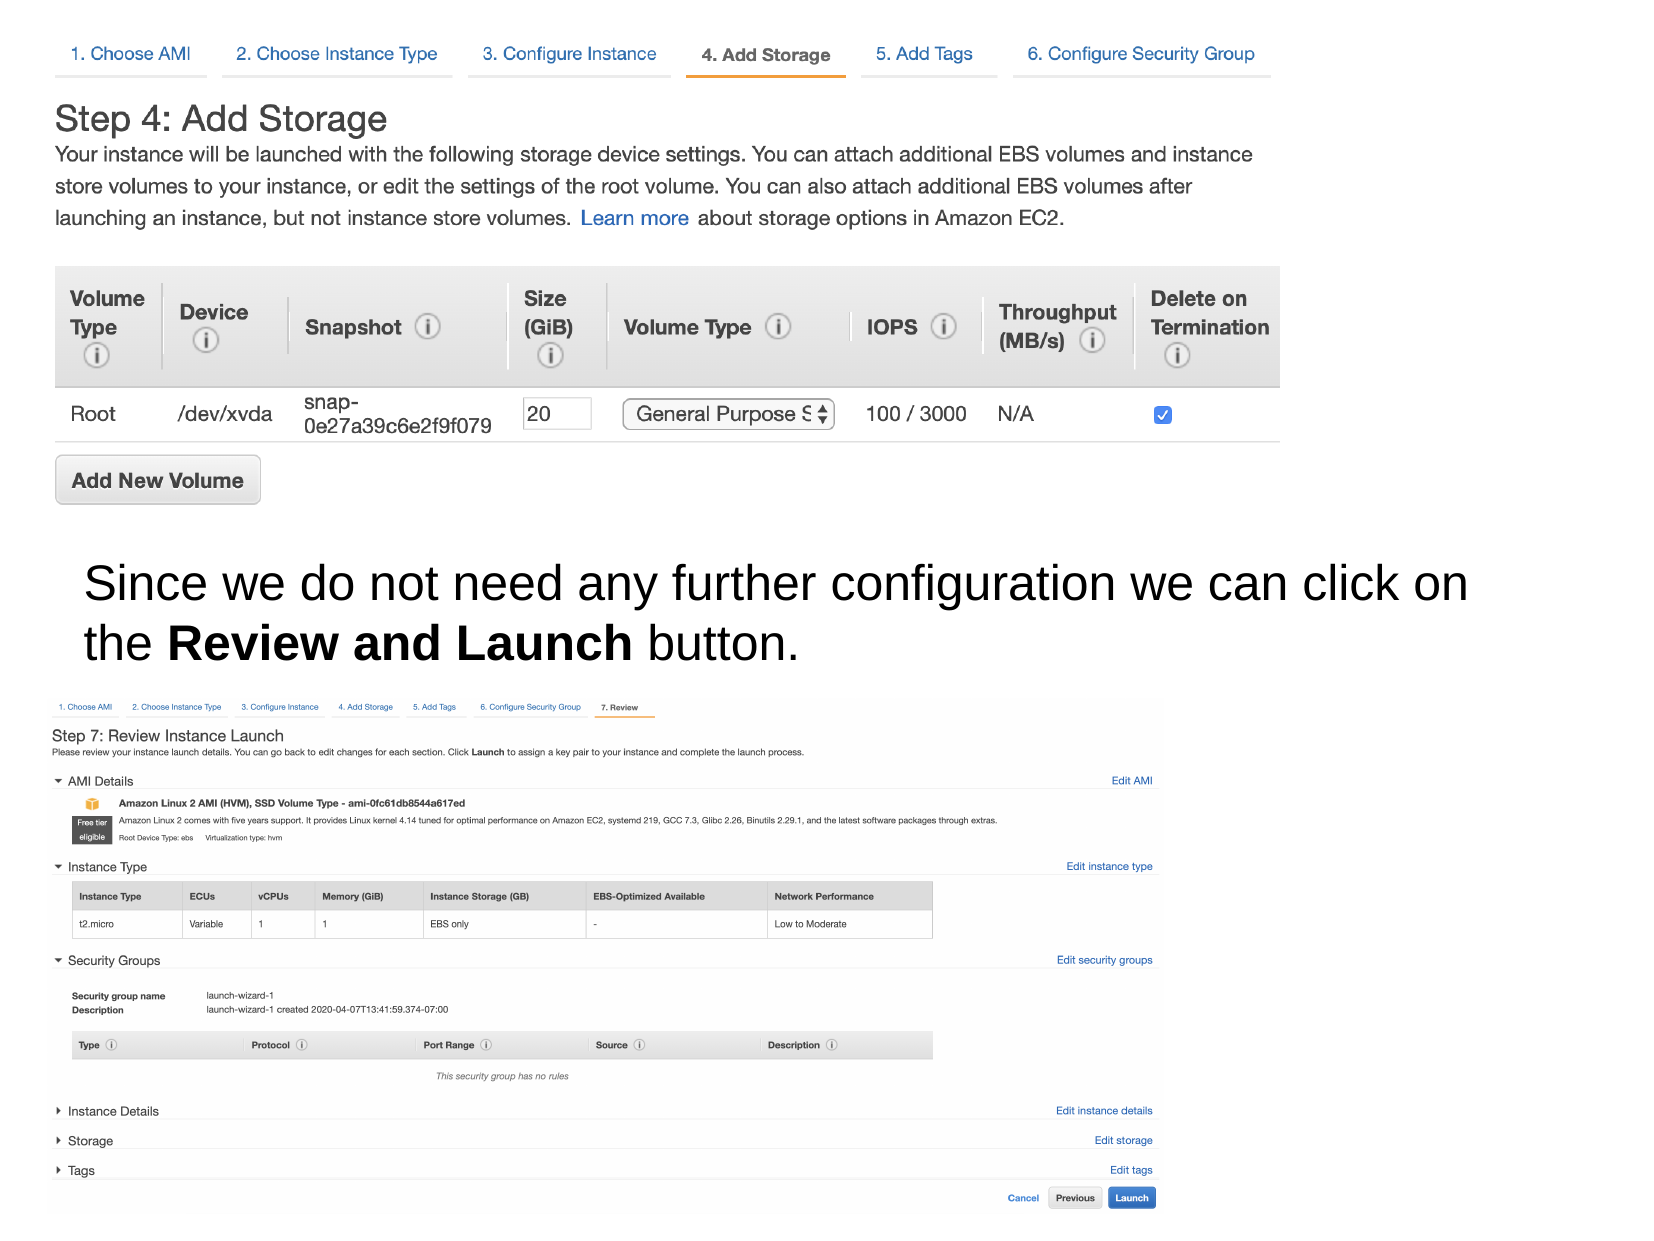

Since we do not need any further configuration we can click on the Review and Launch button.